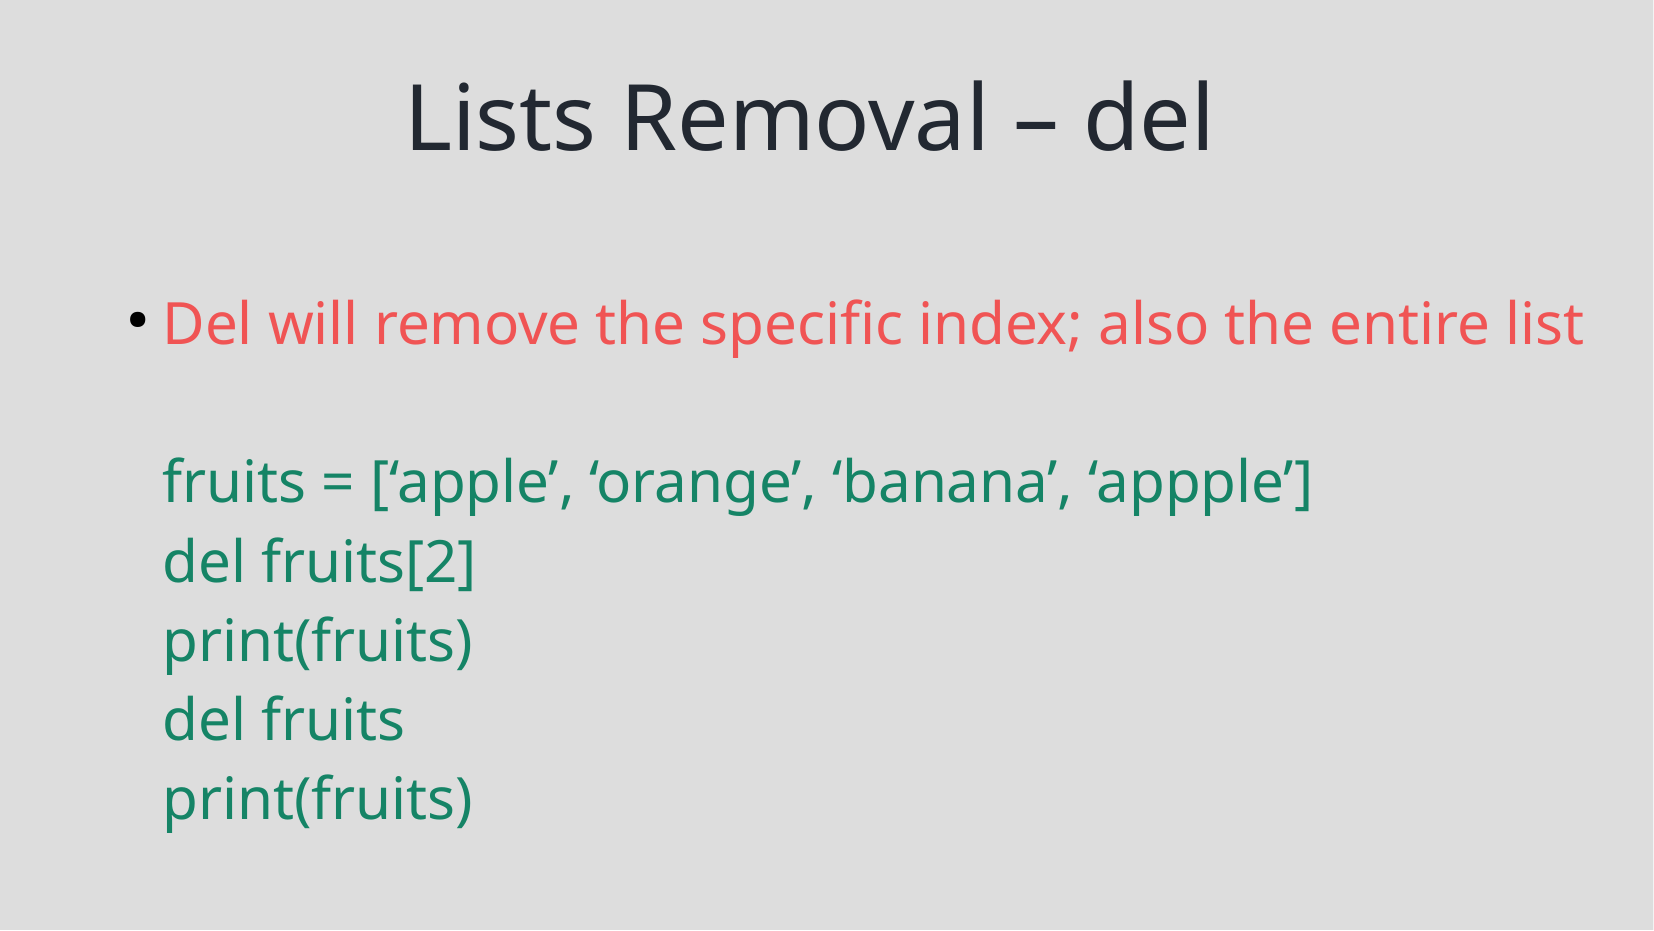

# Lists Removal – del
Del will remove the specific index; also the entire list
fruits = [‘apple’, ‘orange’, ‘banana’, ‘appple’]
del fruits[2]
print(fruits)
del fruits
print(fruits)